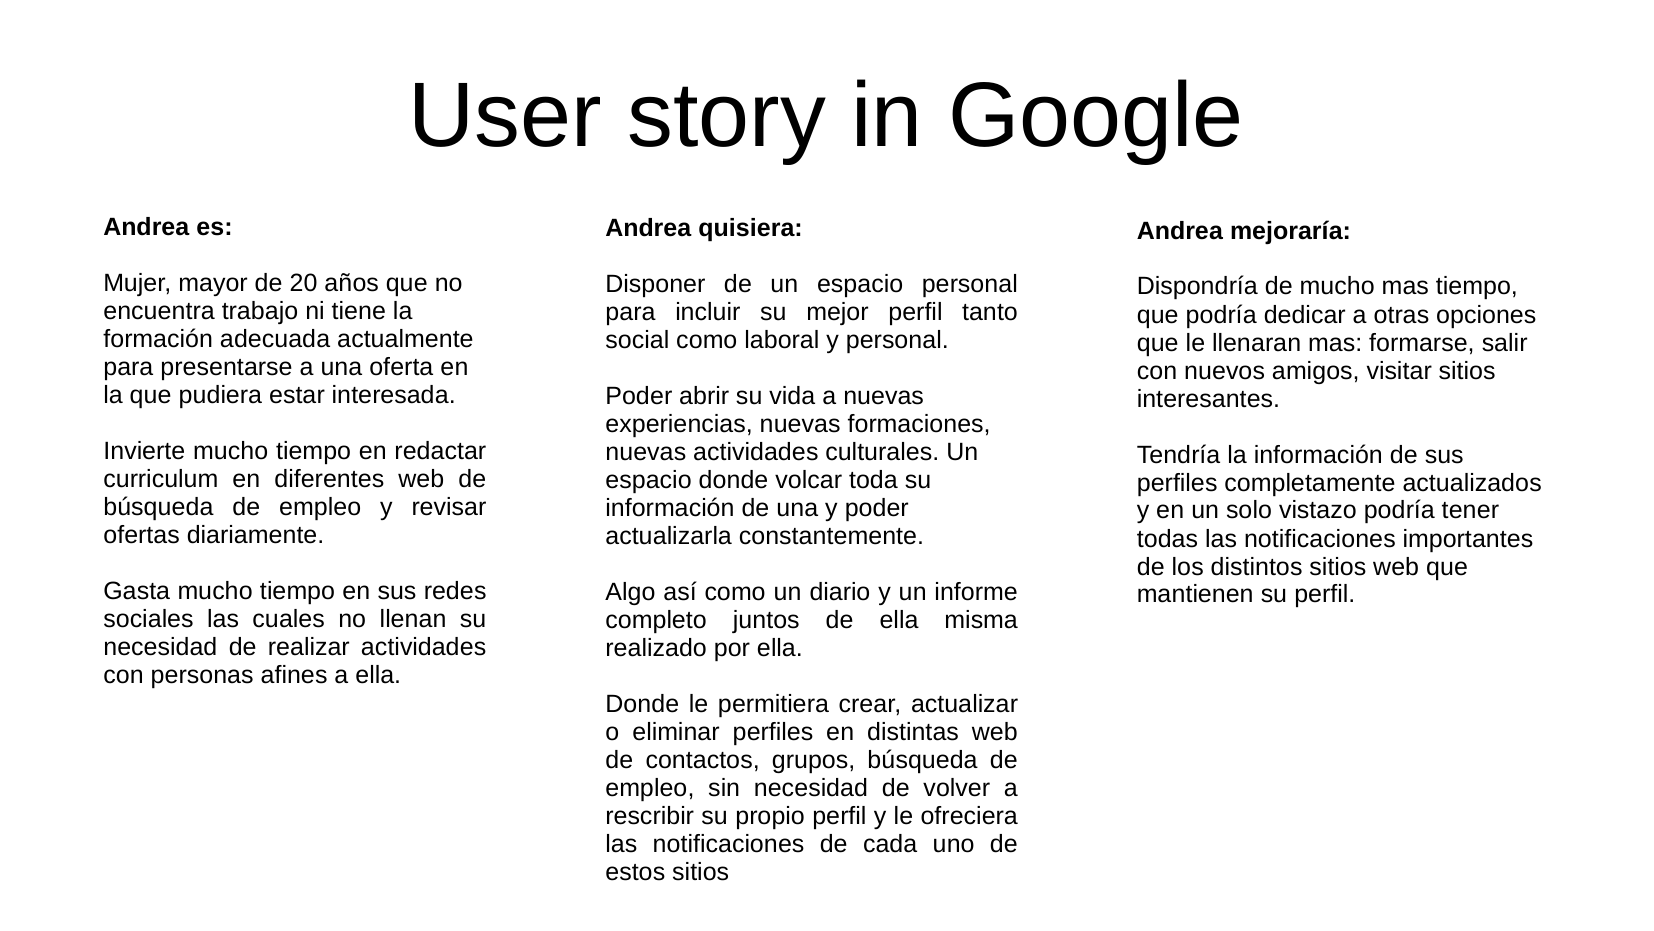

# User story in Google
Andrea es:
Mujer, mayor de 20 años que no encuentra trabajo ni tiene la formación adecuada actualmente para presentarse a una oferta en la que pudiera estar interesada.
Invierte mucho tiempo en redactar curriculum en diferentes web de búsqueda de empleo y revisar ofertas diariamente.
Gasta mucho tiempo en sus redes sociales las cuales no llenan su necesidad de realizar actividades con personas afines a ella.
Andrea quisiera:
Disponer de un espacio personal para incluir su mejor perfil tanto social como laboral y personal.
Poder abrir su vida a nuevas experiencias, nuevas formaciones, nuevas actividades culturales. Un espacio donde volcar toda su información de una y poder actualizarla constantemente.
Algo así como un diario y un informe completo juntos de ella misma realizado por ella.
Donde le permitiera crear, actualizar o eliminar perfiles en distintas web de contactos, grupos, búsqueda de empleo, sin necesidad de volver a rescribir su propio perfil y le ofreciera las notificaciones de cada uno de estos sitios
Andrea mejoraría:
Dispondría de mucho mas tiempo, que podría dedicar a otras opciones que le llenaran mas: formarse, salir con nuevos amigos, visitar sitios interesantes.
Tendría la información de sus perfiles completamente actualizados y en un solo vistazo podría tener todas las notificaciones importantes de los distintos sitios web que mantienen su perfil.